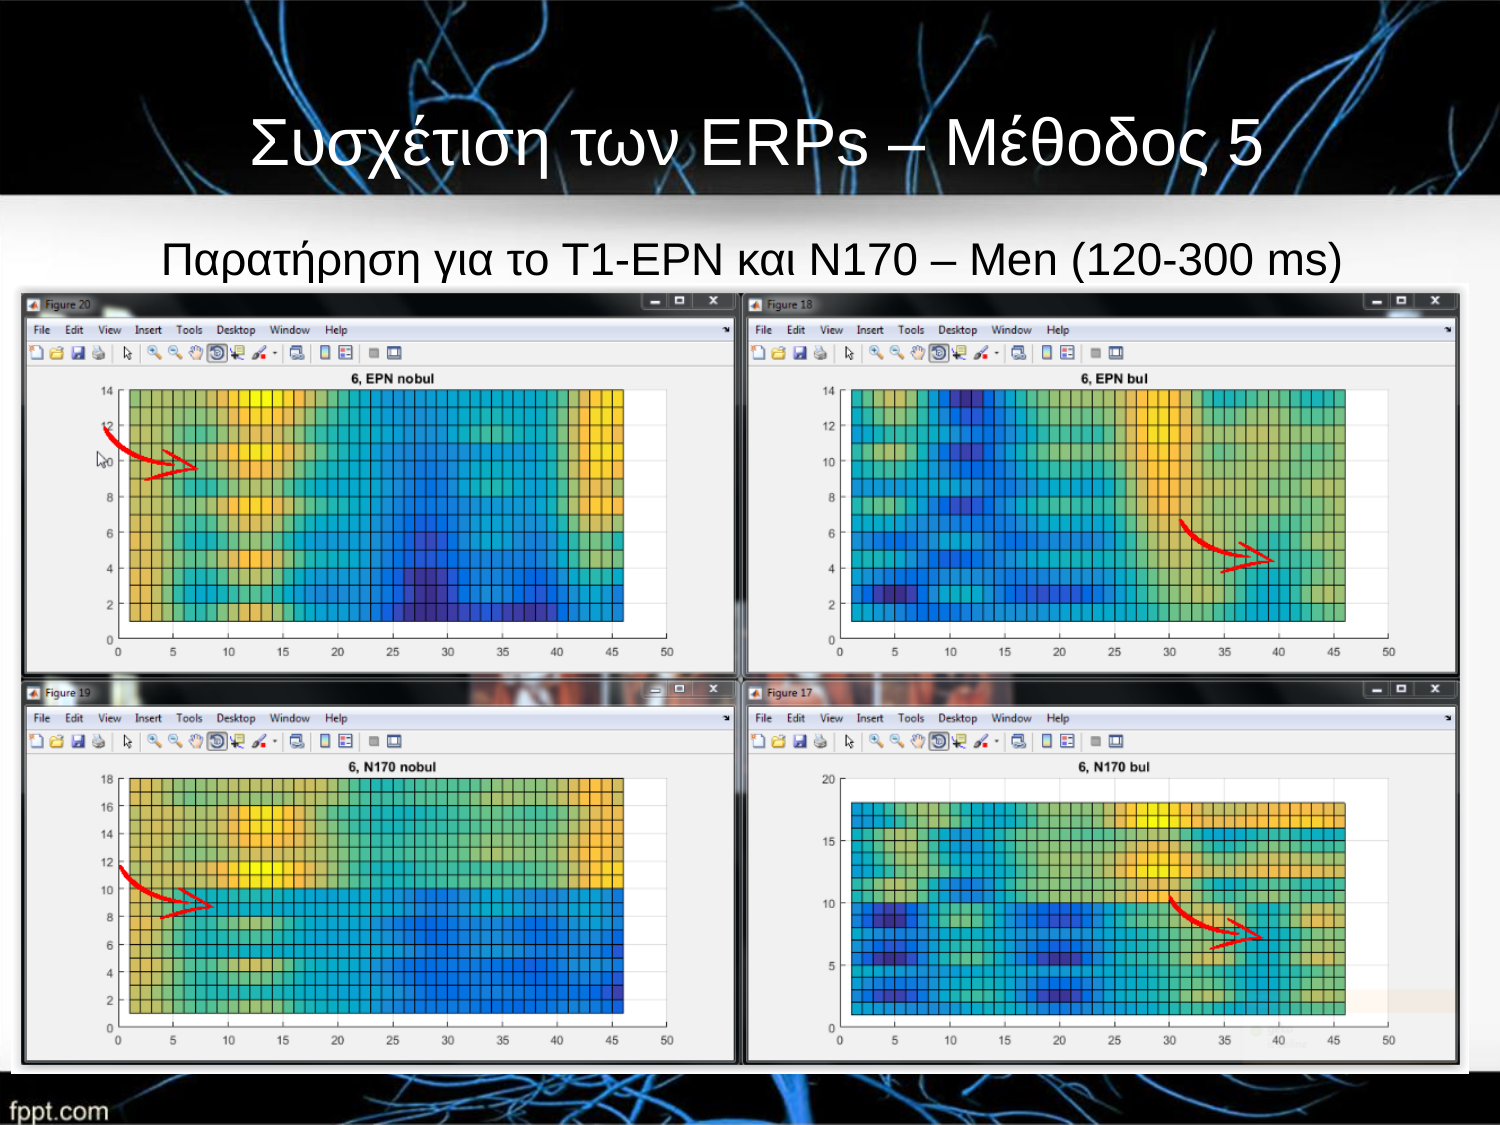

# Συσχέτιση των ΕRPs – Μέθοδος 5
Παρατήρηση για το Τ1-EPN και Ν170 – Men (120-300 ms)